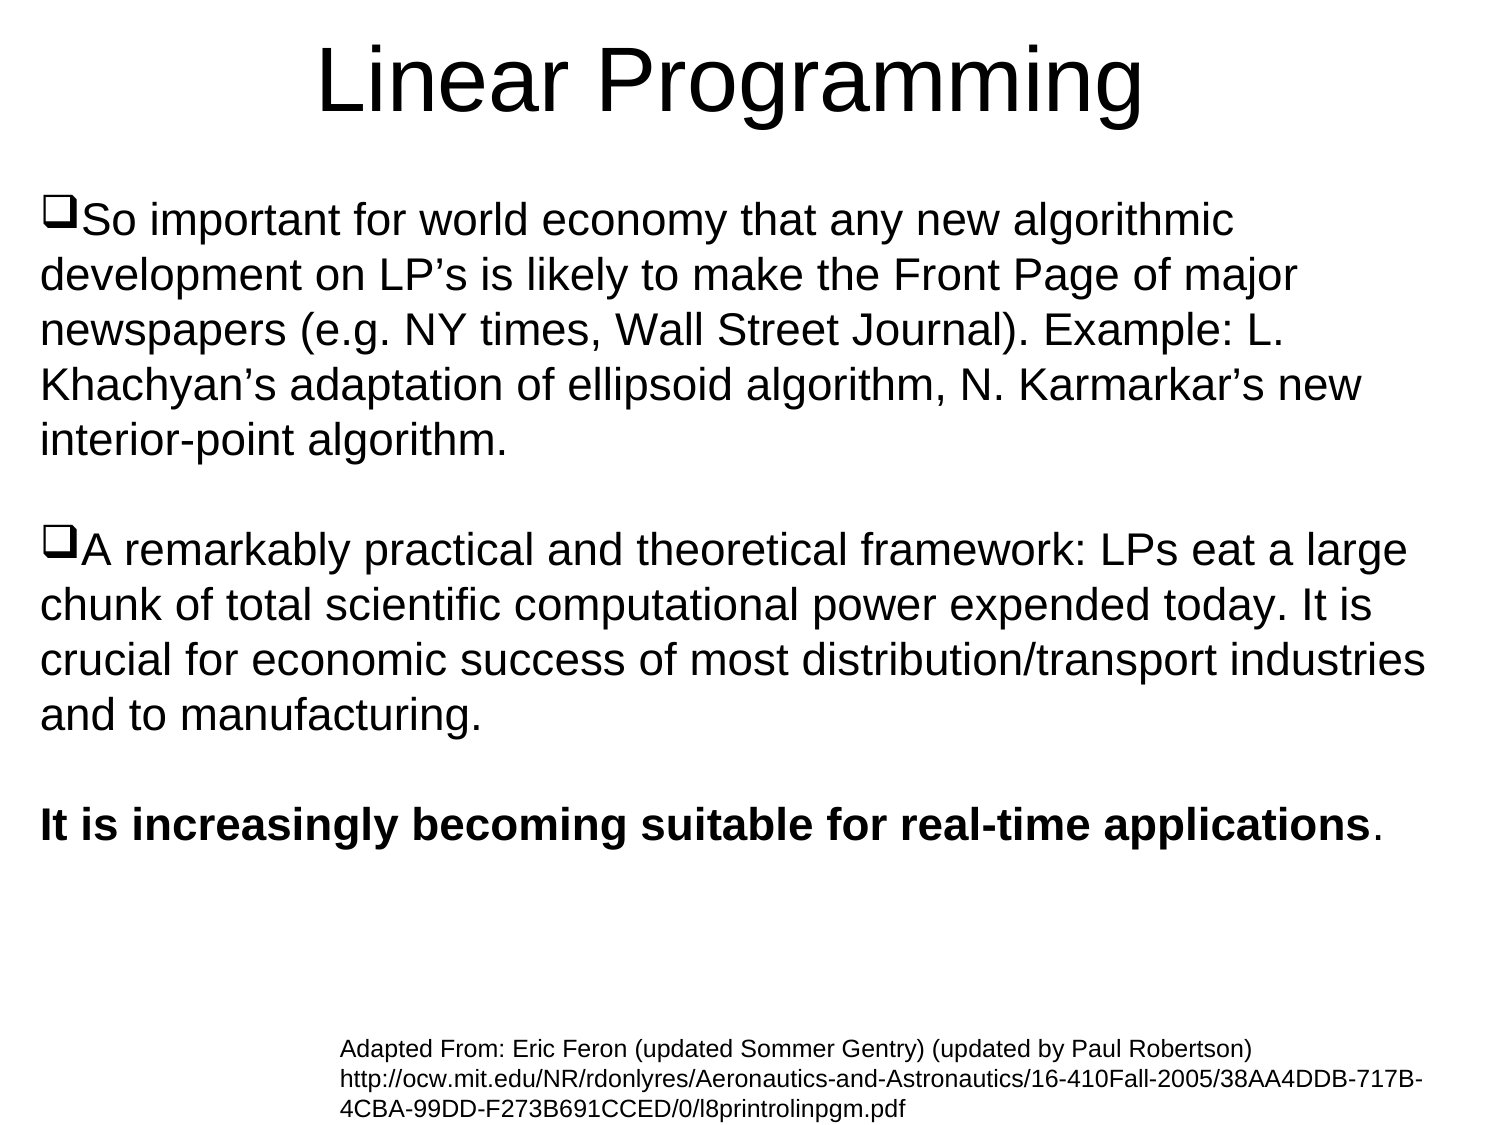

Linear Programming
So important for world economy that any new algorithmic development on LP’s is likely to make the Front Page of major newspapers (e.g. NY times, Wall Street Journal). Example: L. Khachyan’s adaptation of ellipsoid algorithm, N. Karmarkar’s new interior-point algorithm.
A remarkably practical and theoretical framework: LPs eat a large chunk of total scientific computational power expended today. It is crucial for economic success of most distribution/transport industries and to manufacturing.
It is increasingly becoming suitable for real-time applications.
Adapted From: Eric Feron (updated Sommer Gentry) (updated by Paul Robertson) http://ocw.mit.edu/NR/rdonlyres/Aeronautics-and-Astronautics/16-410Fall-2005/38AA4DDB-717B-4CBA-99DD-F273B691CCED/0/l8printrolinpgm.pdf